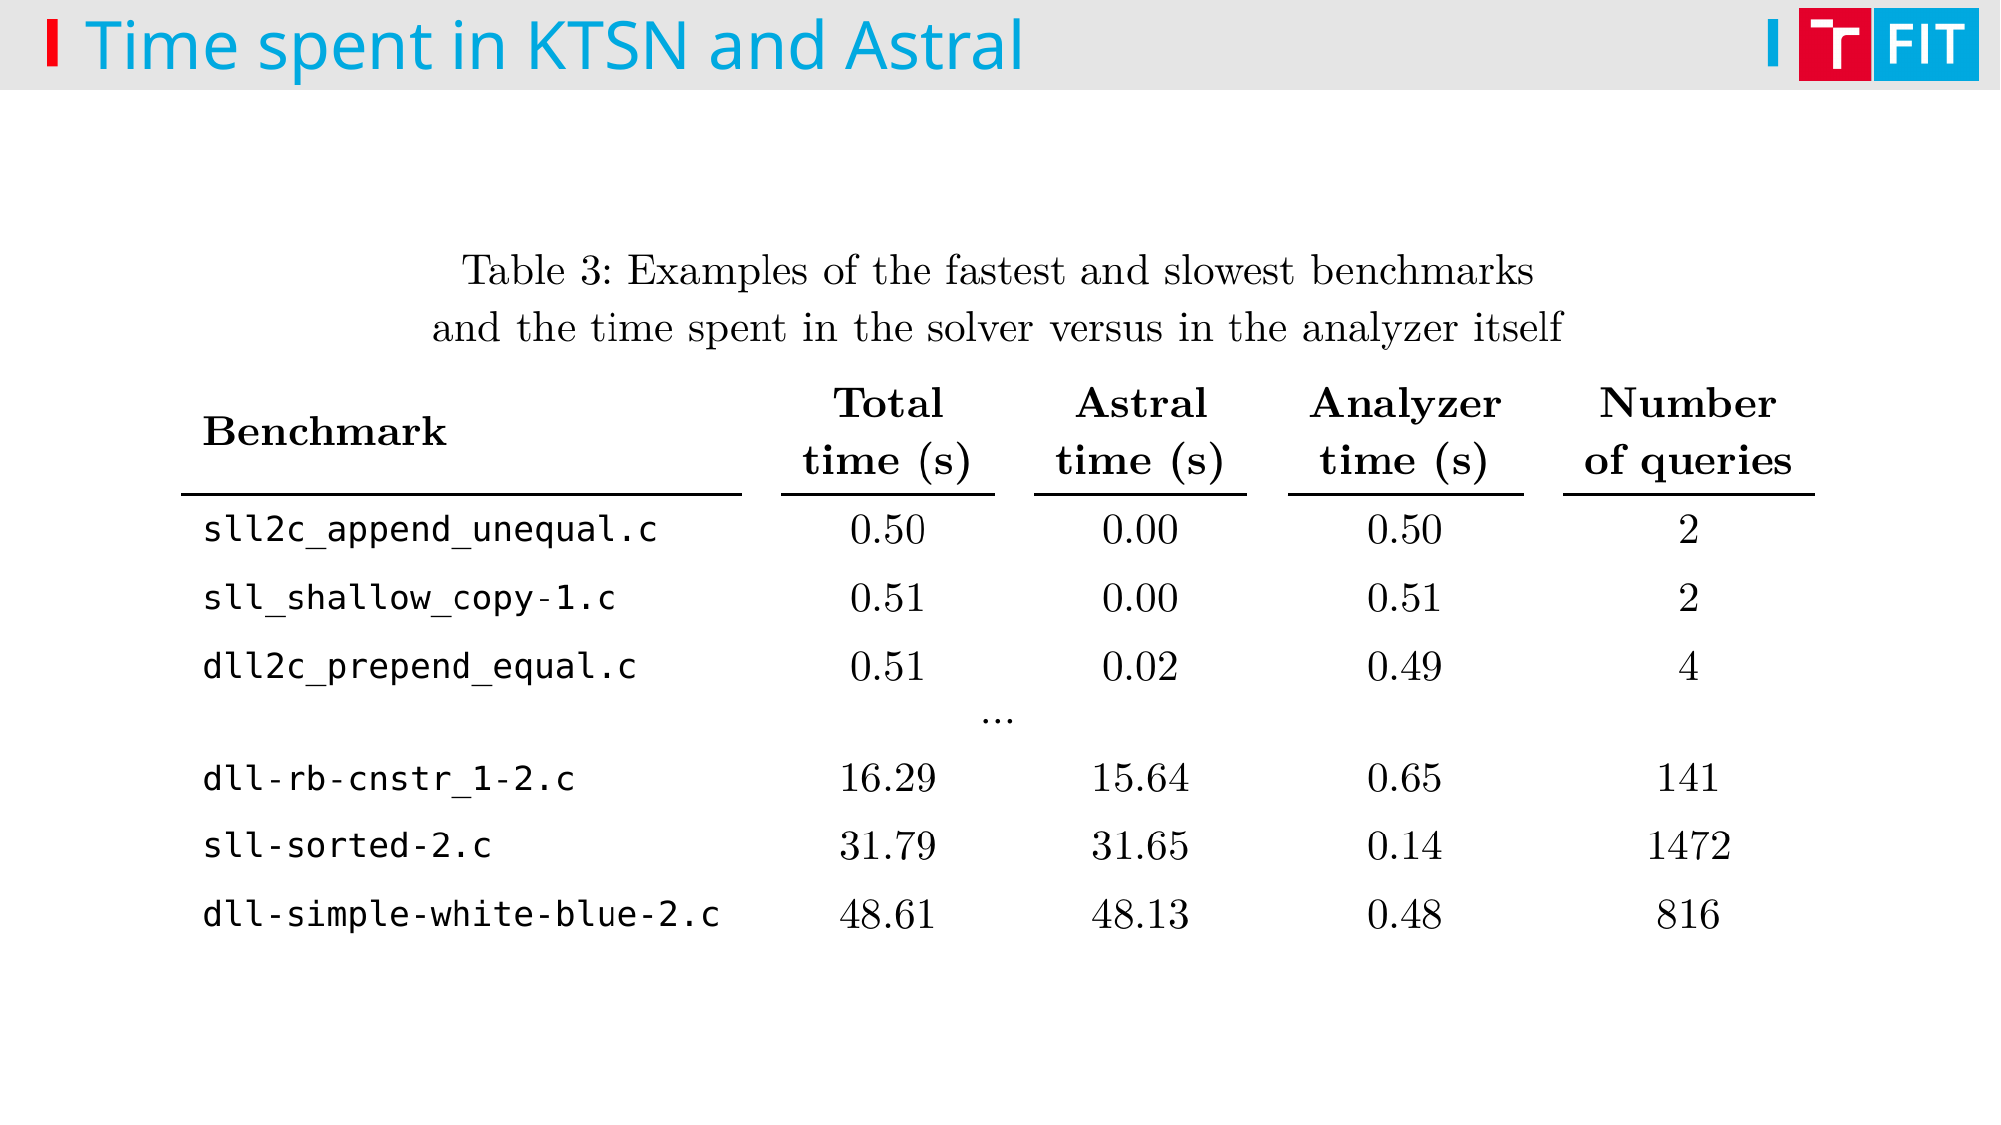

# Time spent in KTSN and Astral